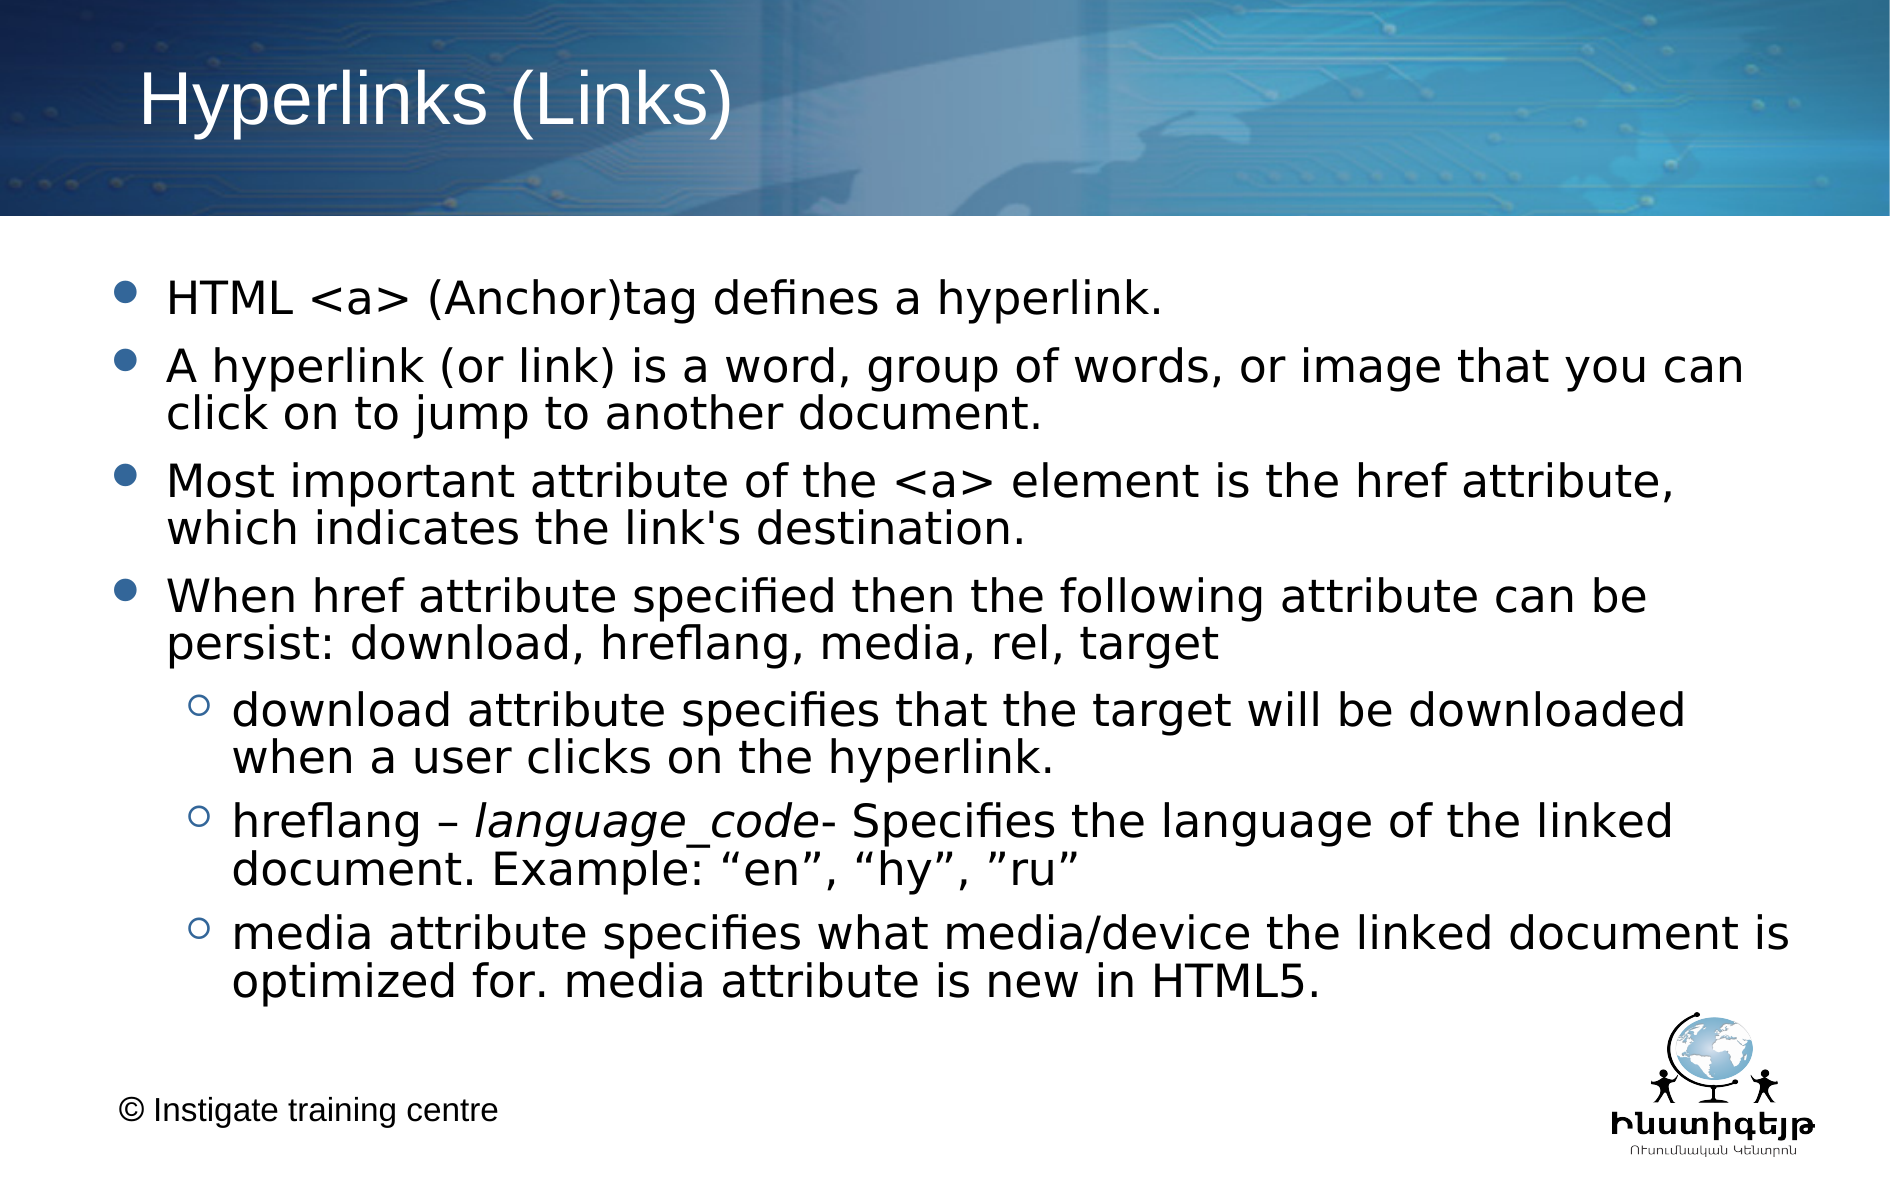

Hyperlinks (Links)
# HTML <a> (Anchor)tag defines a hyperlink.
A hyperlink (or link) is a word, group of words, or image that you can click on to jump to another document.
Most important attribute of the <a> element is the href attribute, which indicates the link's destination.
When href attribute specified then the following attribute can be persist: download, hreflang, media, rel, target
download attribute specifies that the target will be downloaded when a user clicks on the hyperlink.
hreflang – language_code- Specifies the language of the linked document. Example: “en”, “hy”, ”ru”
media attribute specifies what media/device the linked document is optimized for. media attribute is new in HTML5.